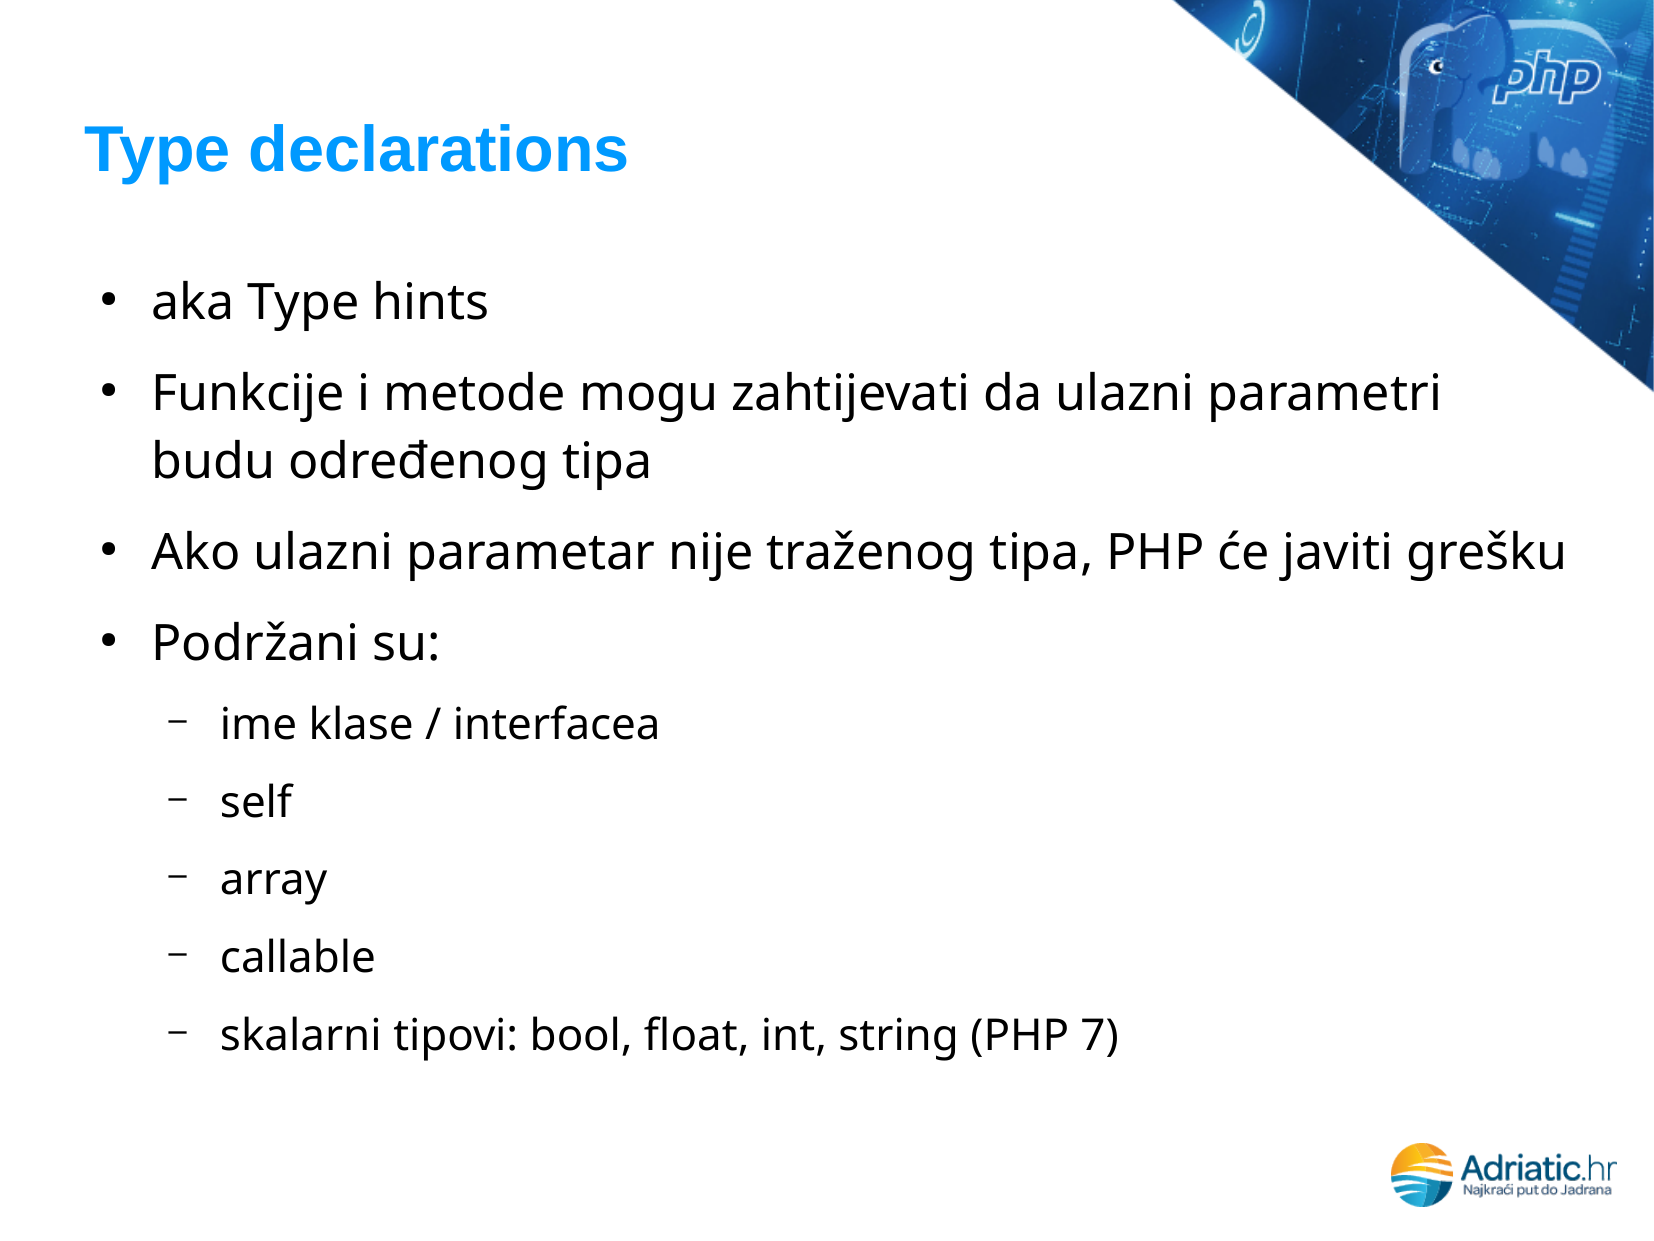

# Type declarations
aka Type hints
Funkcije i metode mogu zahtijevati da ulazni parametri budu određenog tipa
Ako ulazni parametar nije traženog tipa, PHP će javiti grešku
Podržani su:
ime klase / interfacea
self
array
callable
skalarni tipovi: bool, float, int, string (PHP 7)